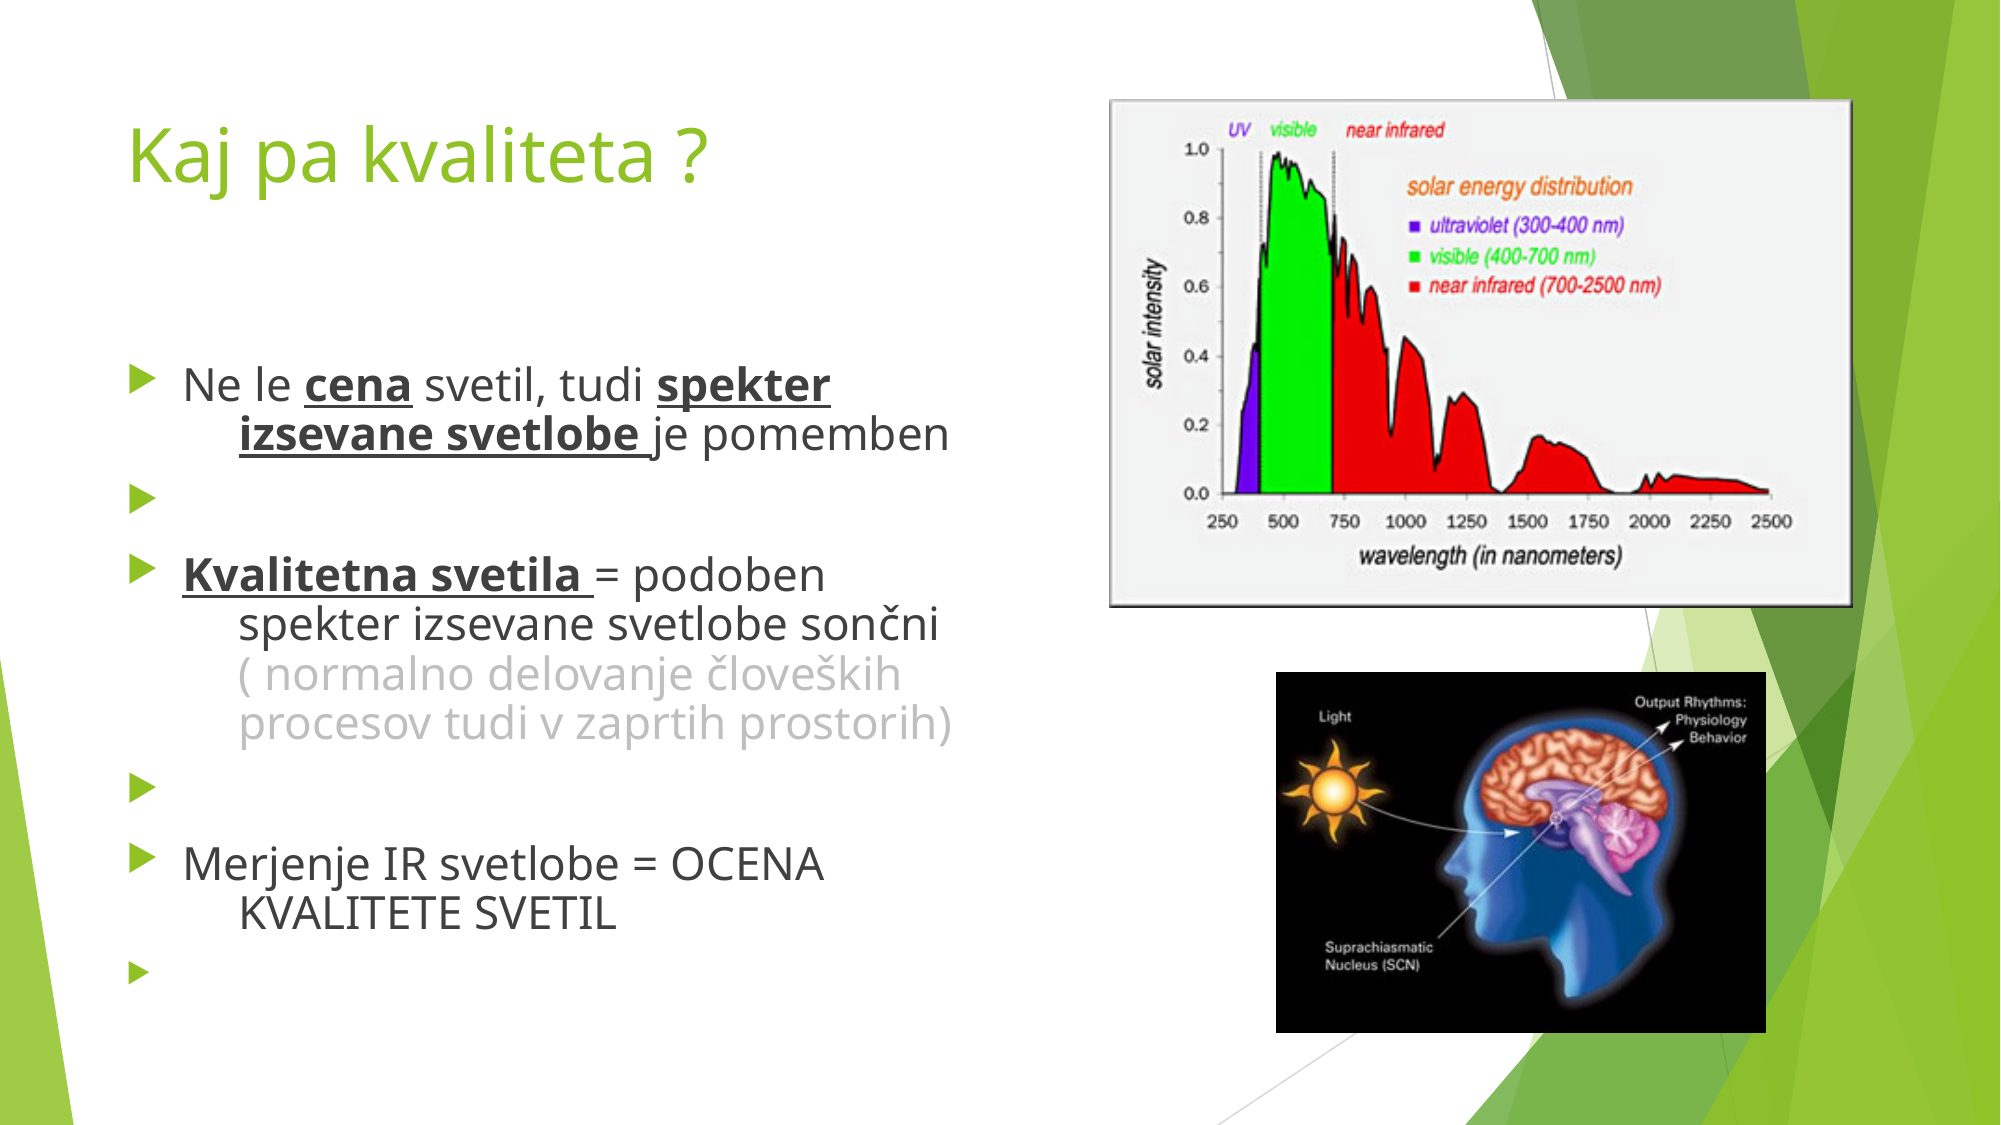

# Kaj pa kvaliteta ?
Ne le cena svetil, tudi spekter izsevane svetlobe je pomemben
Kvalitetna svetila = podoben spekter izsevane svetlobe sončni ( normalno delovanje človeških procesov tudi v zaprtih prostorih)
Merjenje IR svetlobe = OCENA KVALITETE SVETIL